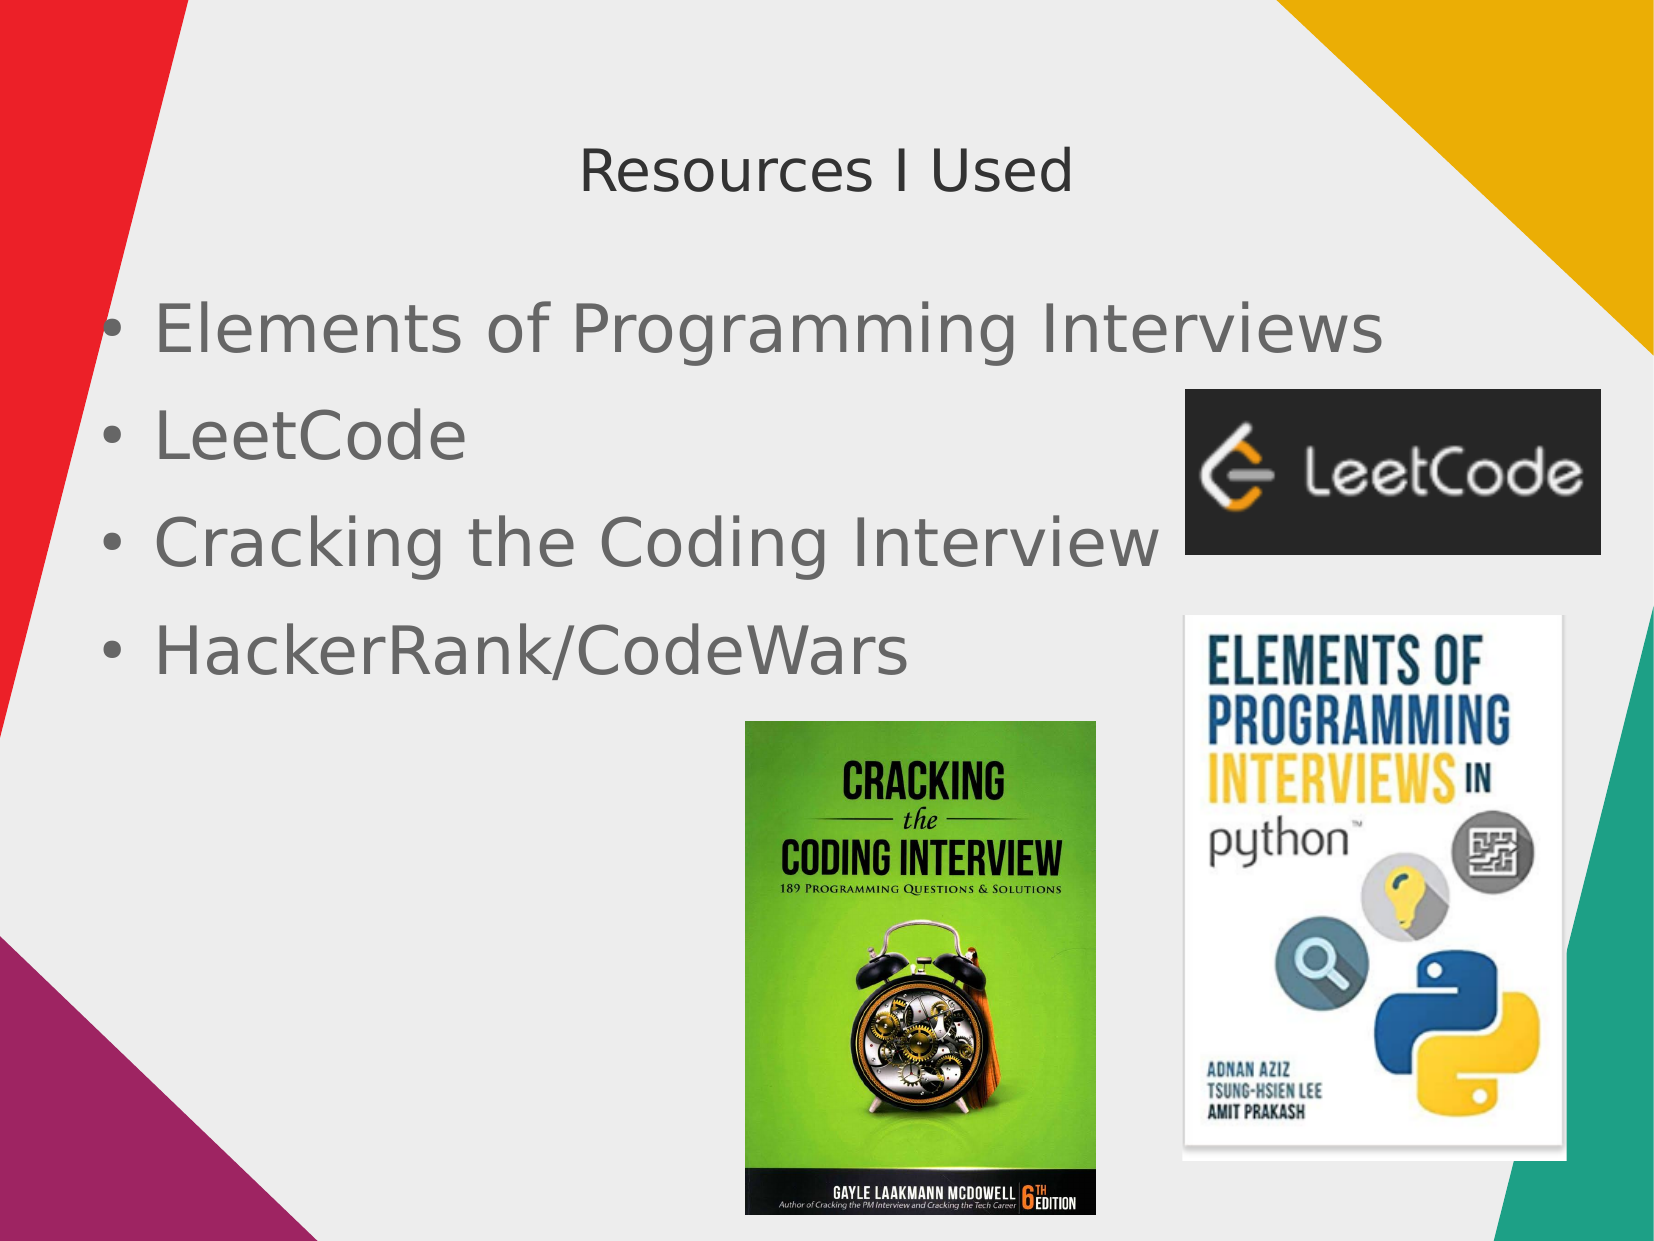

# Resources I Used
Elements of Programming Interviews
LeetCode
Cracking the Coding Interview
HackerRank/CodeWars